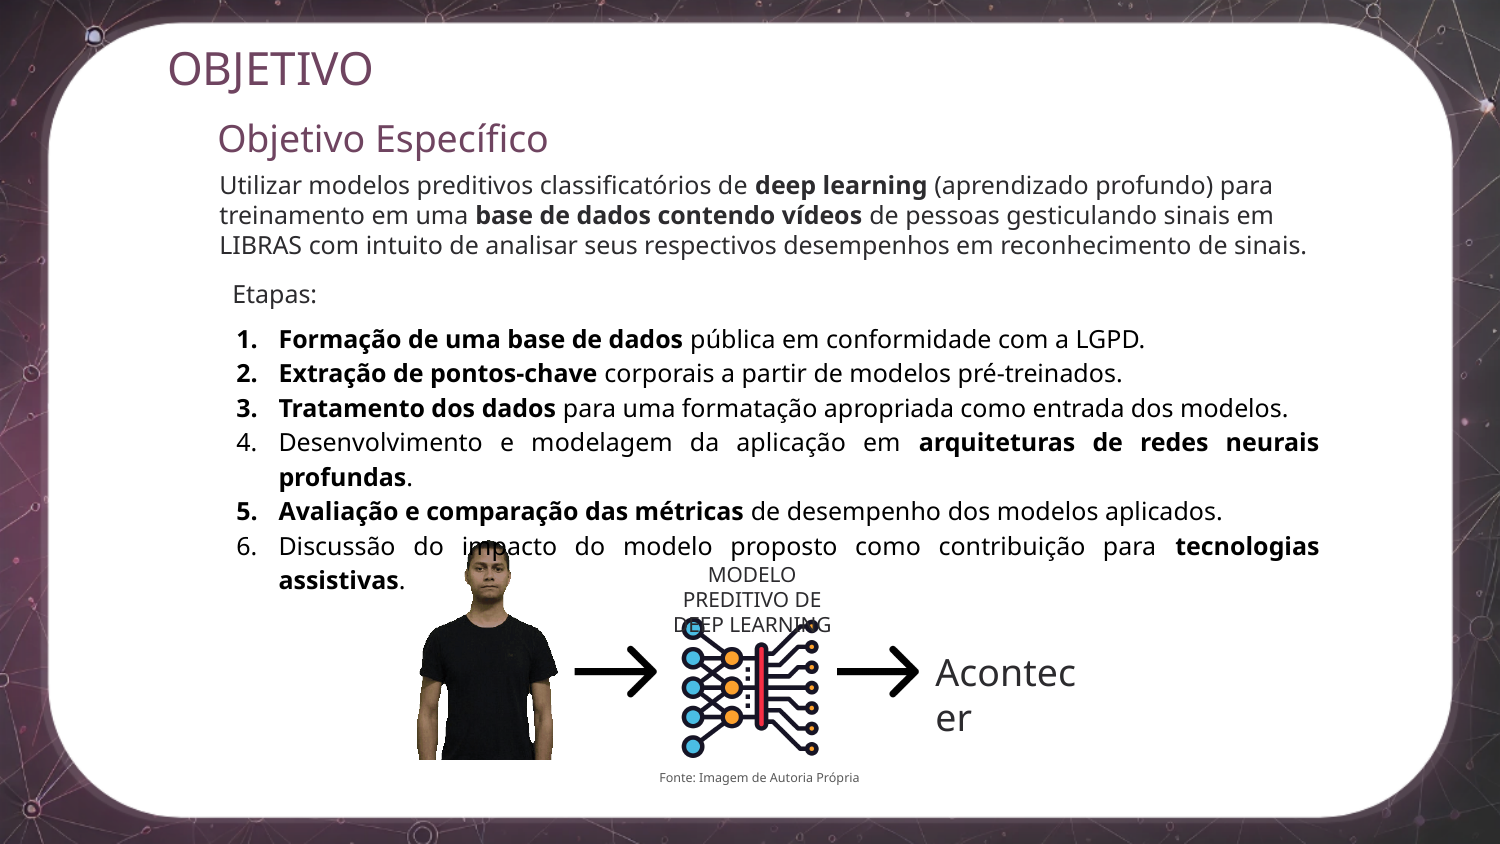

OBJETIVO
Objetivo Específico
Utilizar modelos preditivos classificatórios de deep learning (aprendizado profundo) para treinamento em uma base de dados contendo vídeos de pessoas gesticulando sinais em LIBRAS com intuito de analisar seus respectivos desempenhos em reconhecimento de sinais.
 Etapas:
Formação de uma base de dados pública em conformidade com a LGPD.
Extração de pontos-chave corporais a partir de modelos pré-treinados.
Tratamento dos dados para uma formatação apropriada como entrada dos modelos.
Desenvolvimento e modelagem da aplicação em arquiteturas de redes neurais profundas.
Avaliação e comparação das métricas de desempenho dos modelos aplicados.
Discussão do impacto do modelo proposto como contribuição para tecnologias assistivas.
MODELO PREDITIVO DE DEEP LEARNING
Acontecer
Fonte: Imagem de Autoria Própria